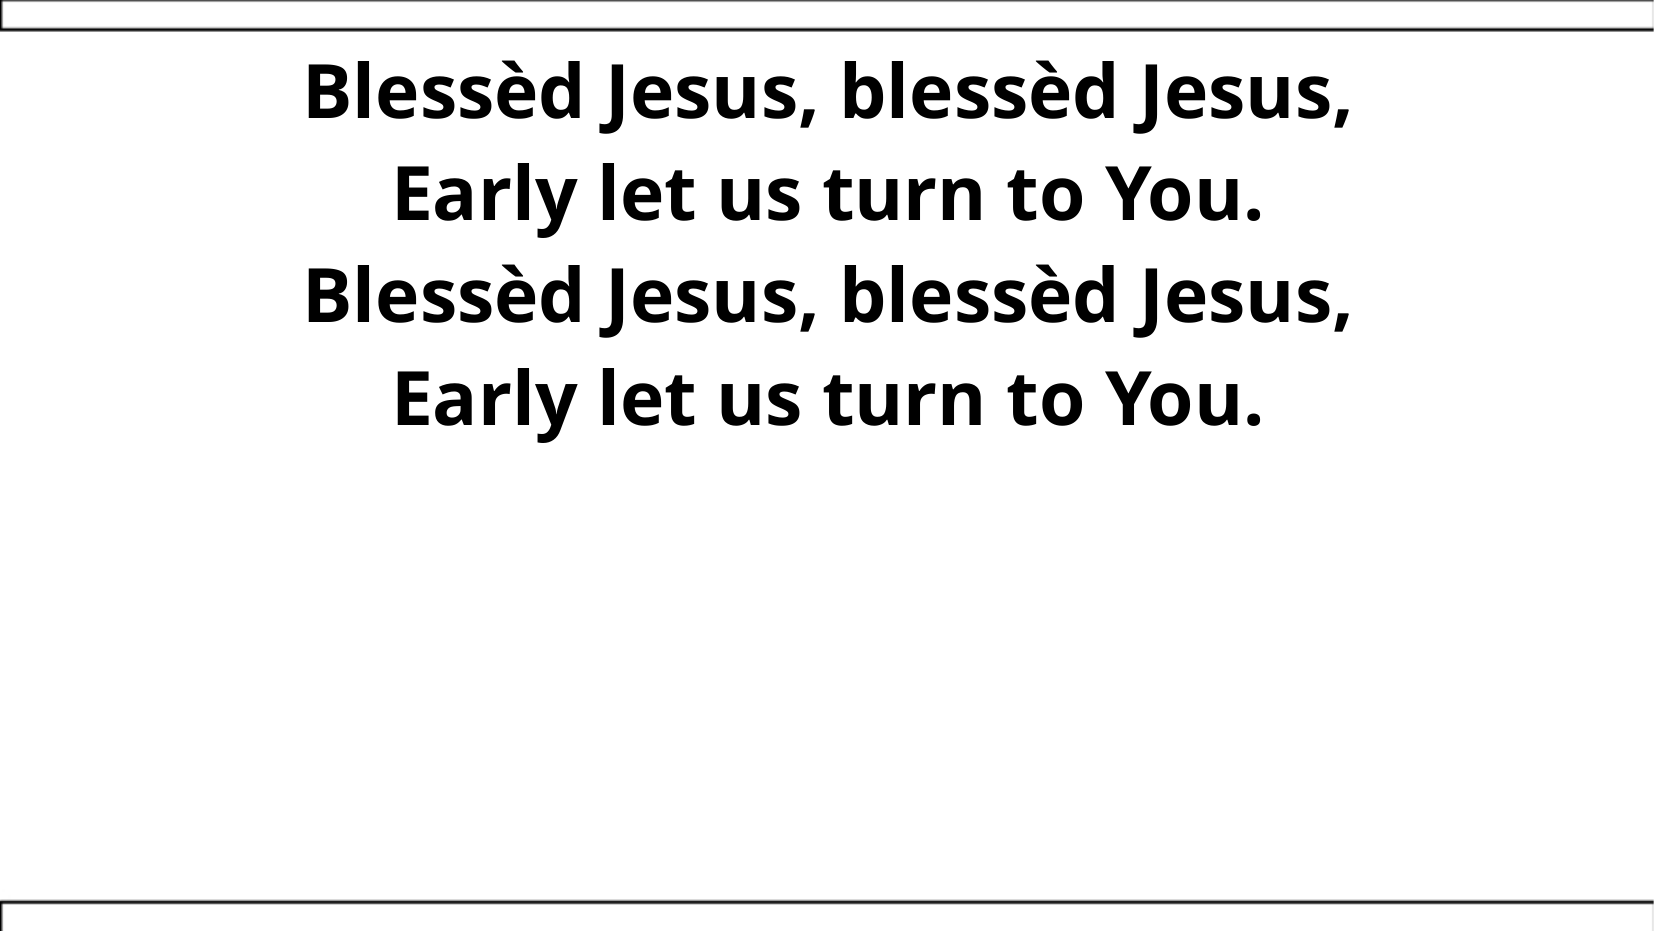

Blessèd Jesus, blessèd Jesus,
Early let us turn to You.
Blessèd Jesus, blessèd Jesus,
Early let us turn to You.